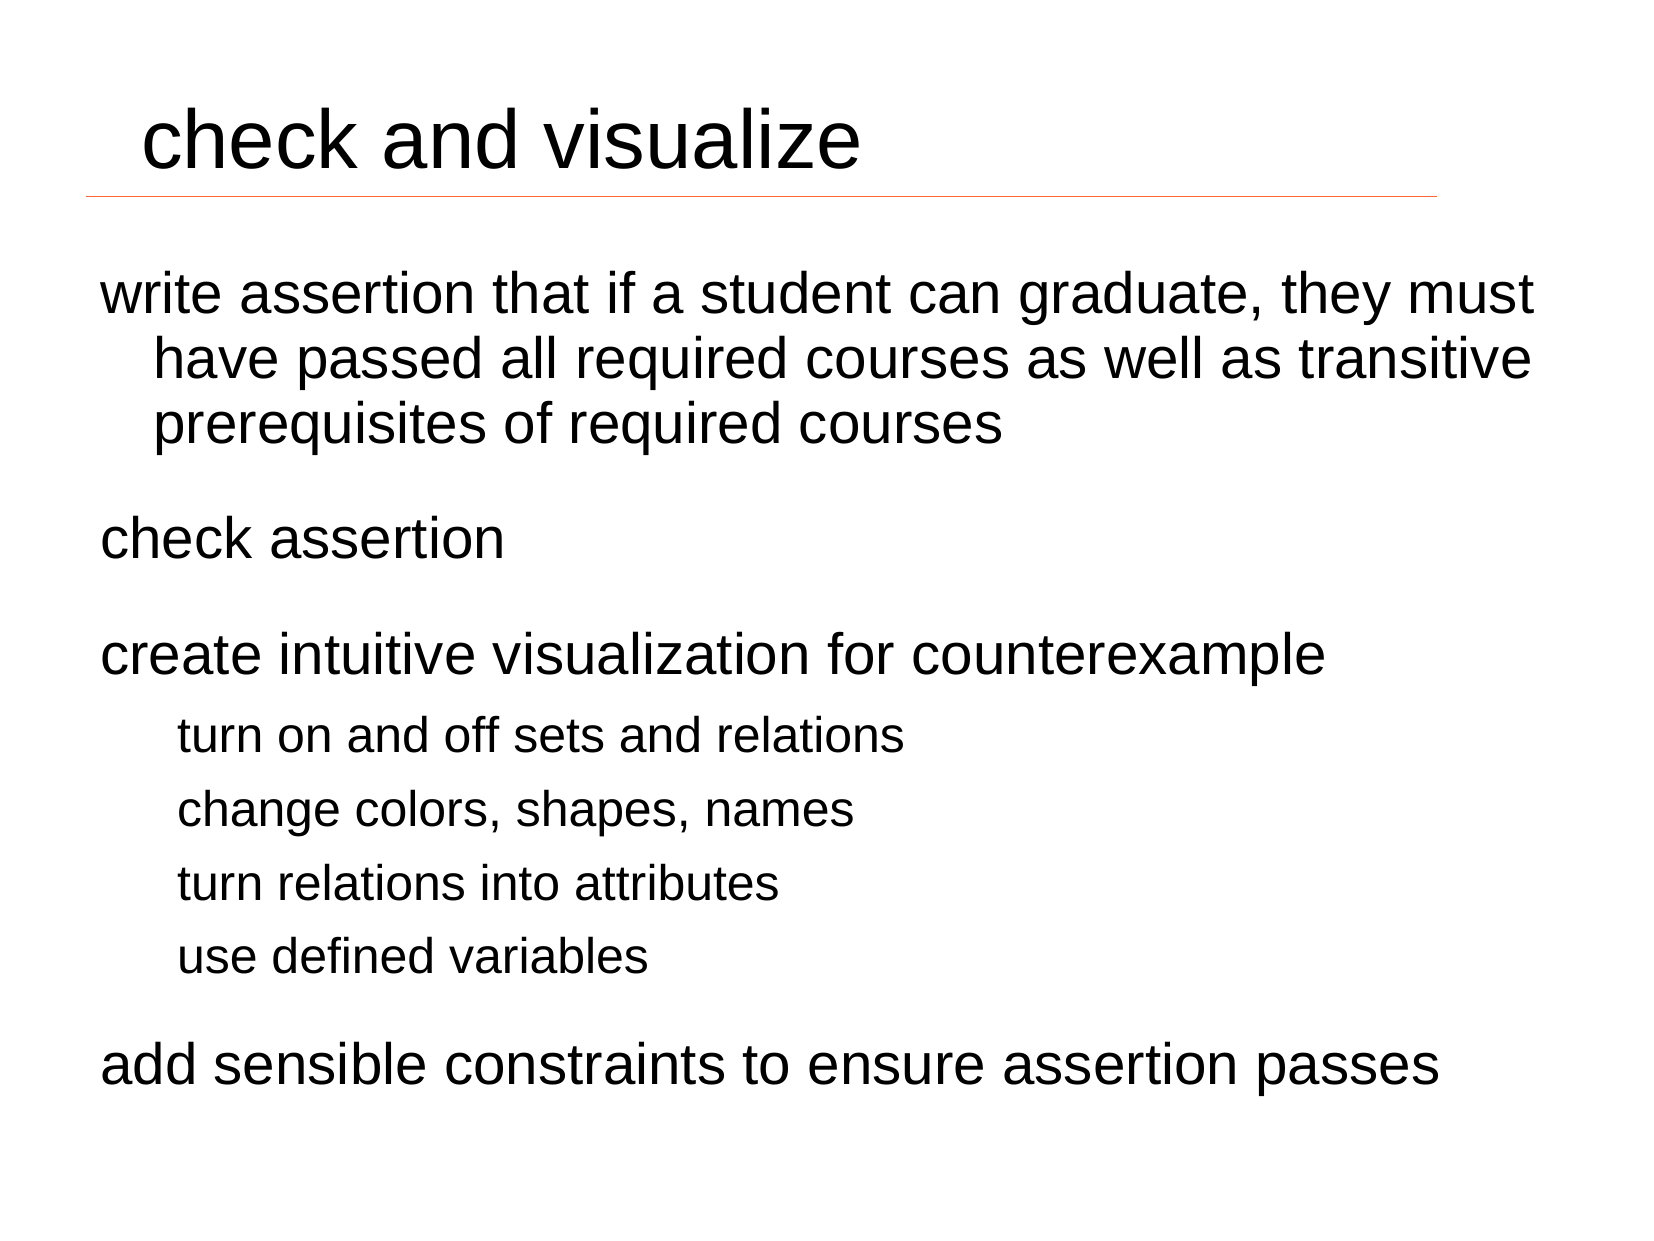

# check and visualize
write assertion that if a student can graduate, they must have passed all required courses as well as transitive prerequisites of required courses
check assertion
create intuitive visualization for counterexample
turn on and off sets and relations
change colors, shapes, names
turn relations into attributes
use defined variables
add sensible constraints to ensure assertion passes